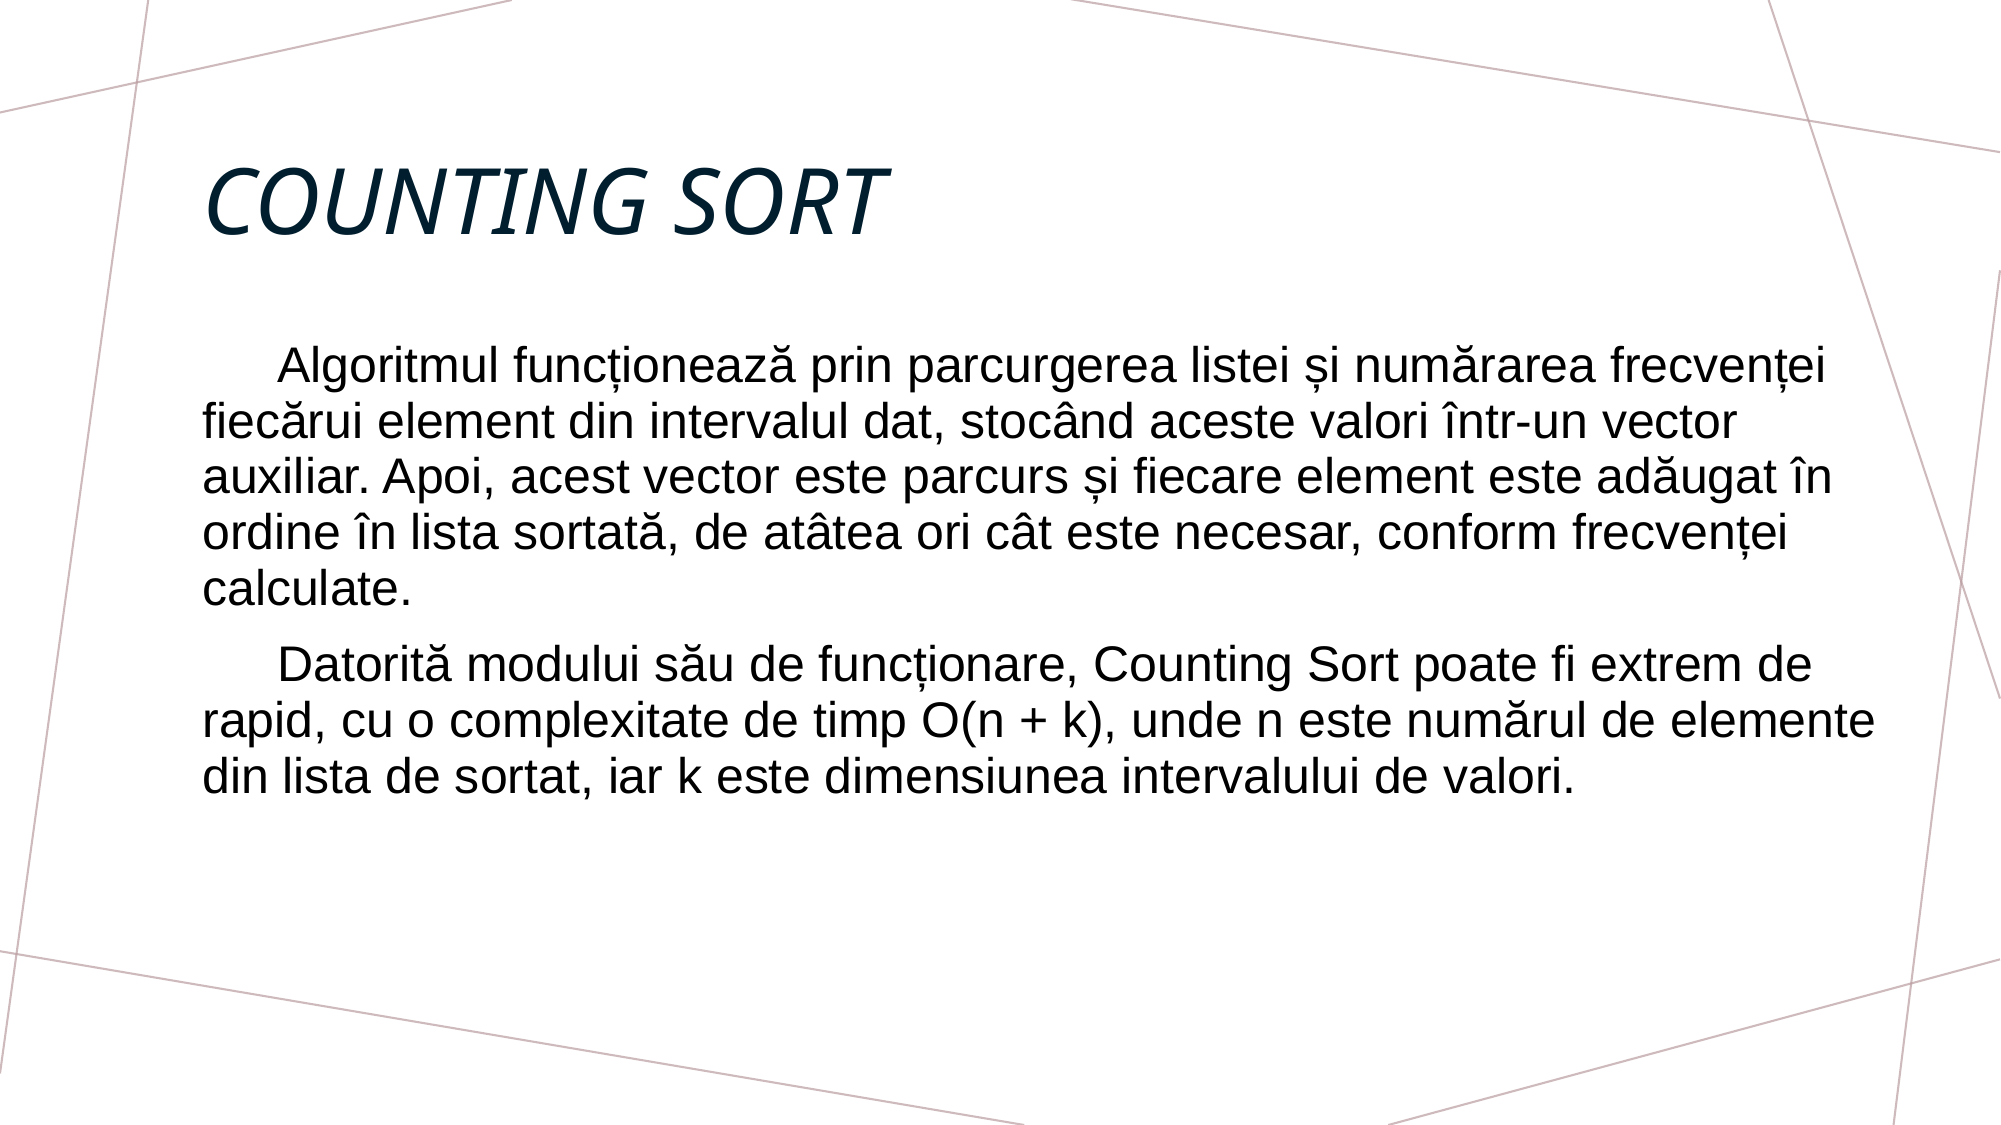

# Counting sort
	Algoritmul funcționează prin parcurgerea listei și numărarea frecvenței fiecărui element din intervalul dat, stocând aceste valori într-un vector auxiliar. Apoi, acest vector este parcurs și fiecare element este adăugat în ordine în lista sortată, de atâtea ori cât este necesar, conform frecvenței calculate.
	Datorită modului său de funcționare, Counting Sort poate fi extrem de rapid, cu o complexitate de timp O(n + k), unde n este numărul de elemente din lista de sortat, iar k este dimensiunea intervalului de valori.